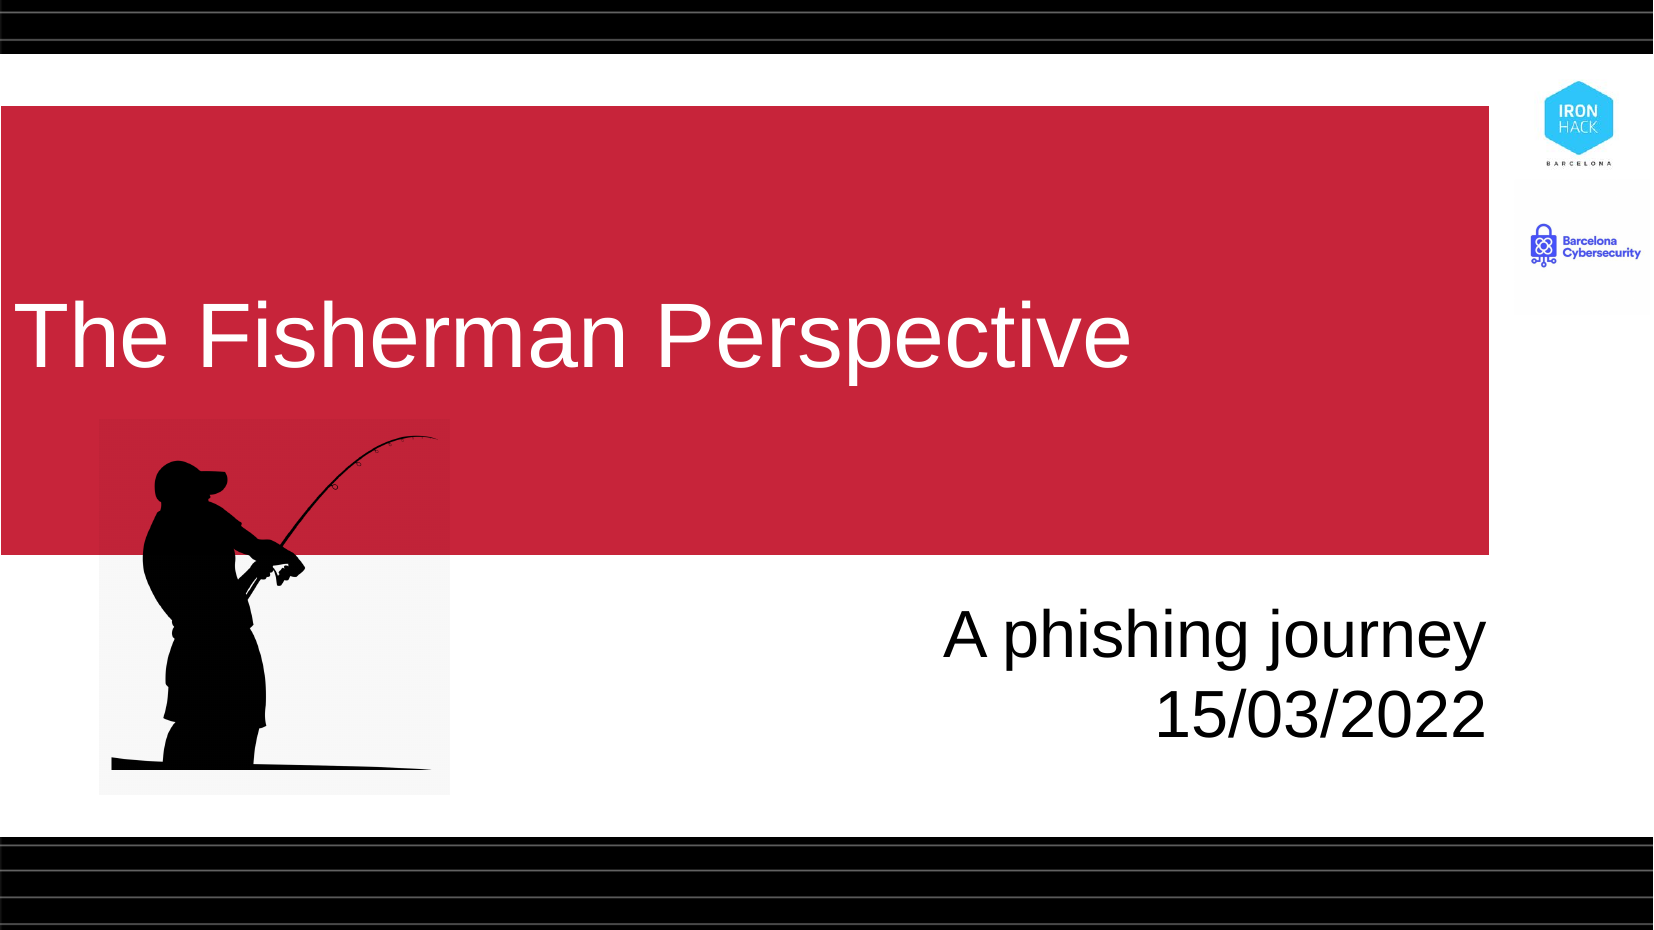

The Fisherman Perspective
A phishing journey
15/03/2022